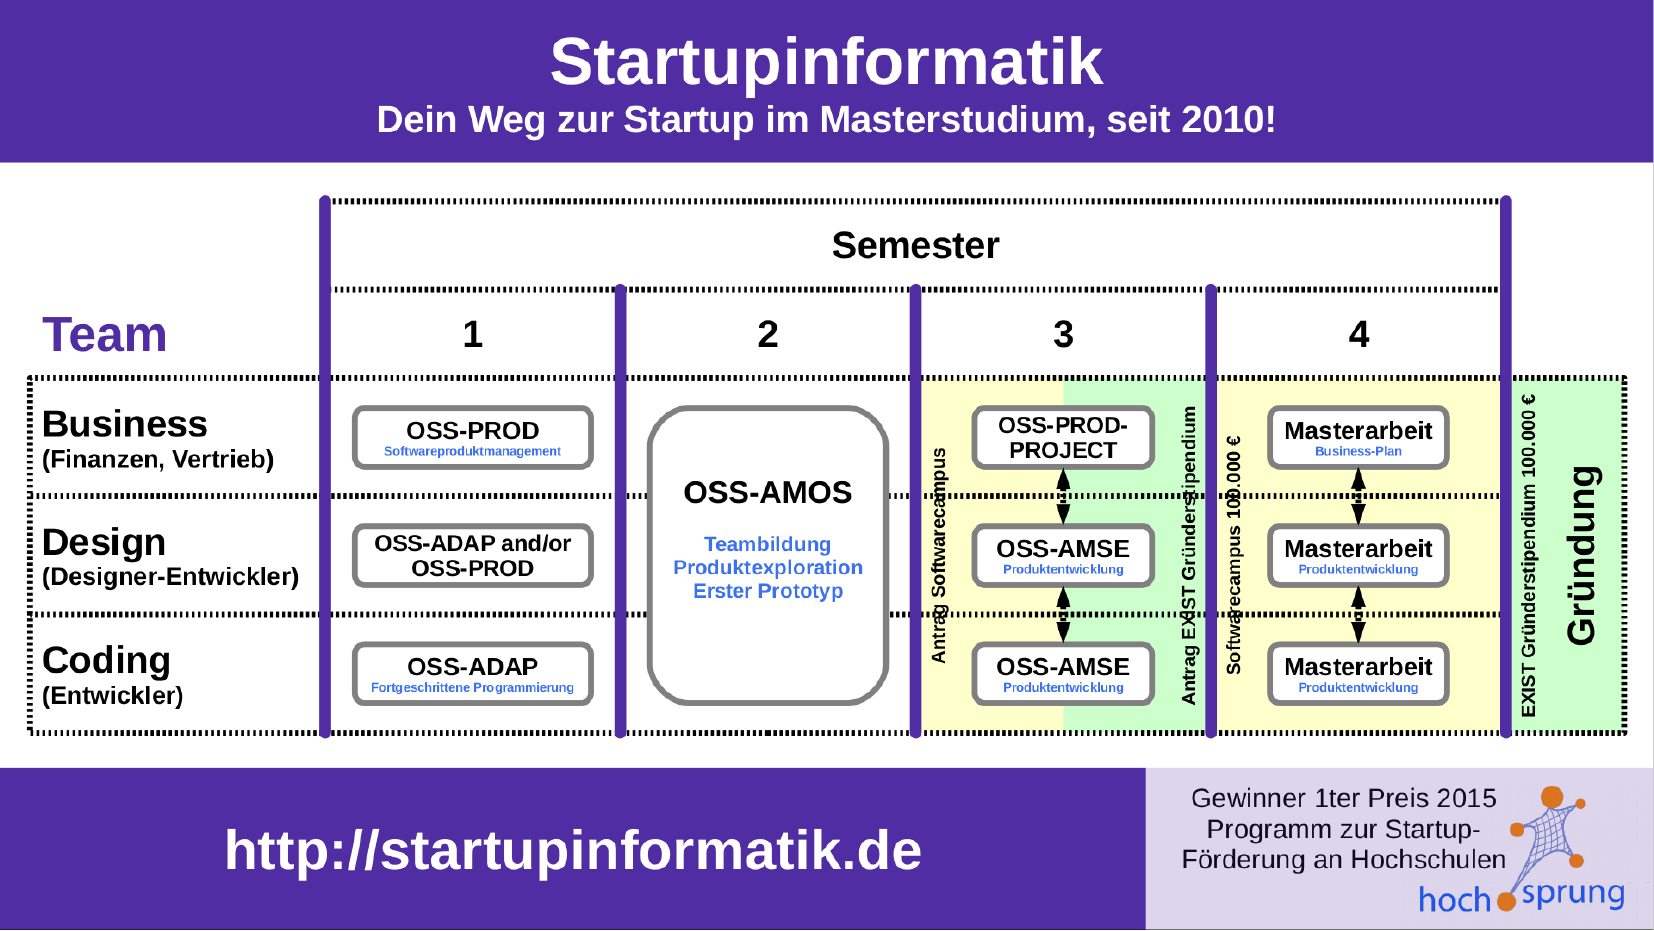

The AMOS Project
© 2020 Dirk Riehle - Some Rights Reserved
8